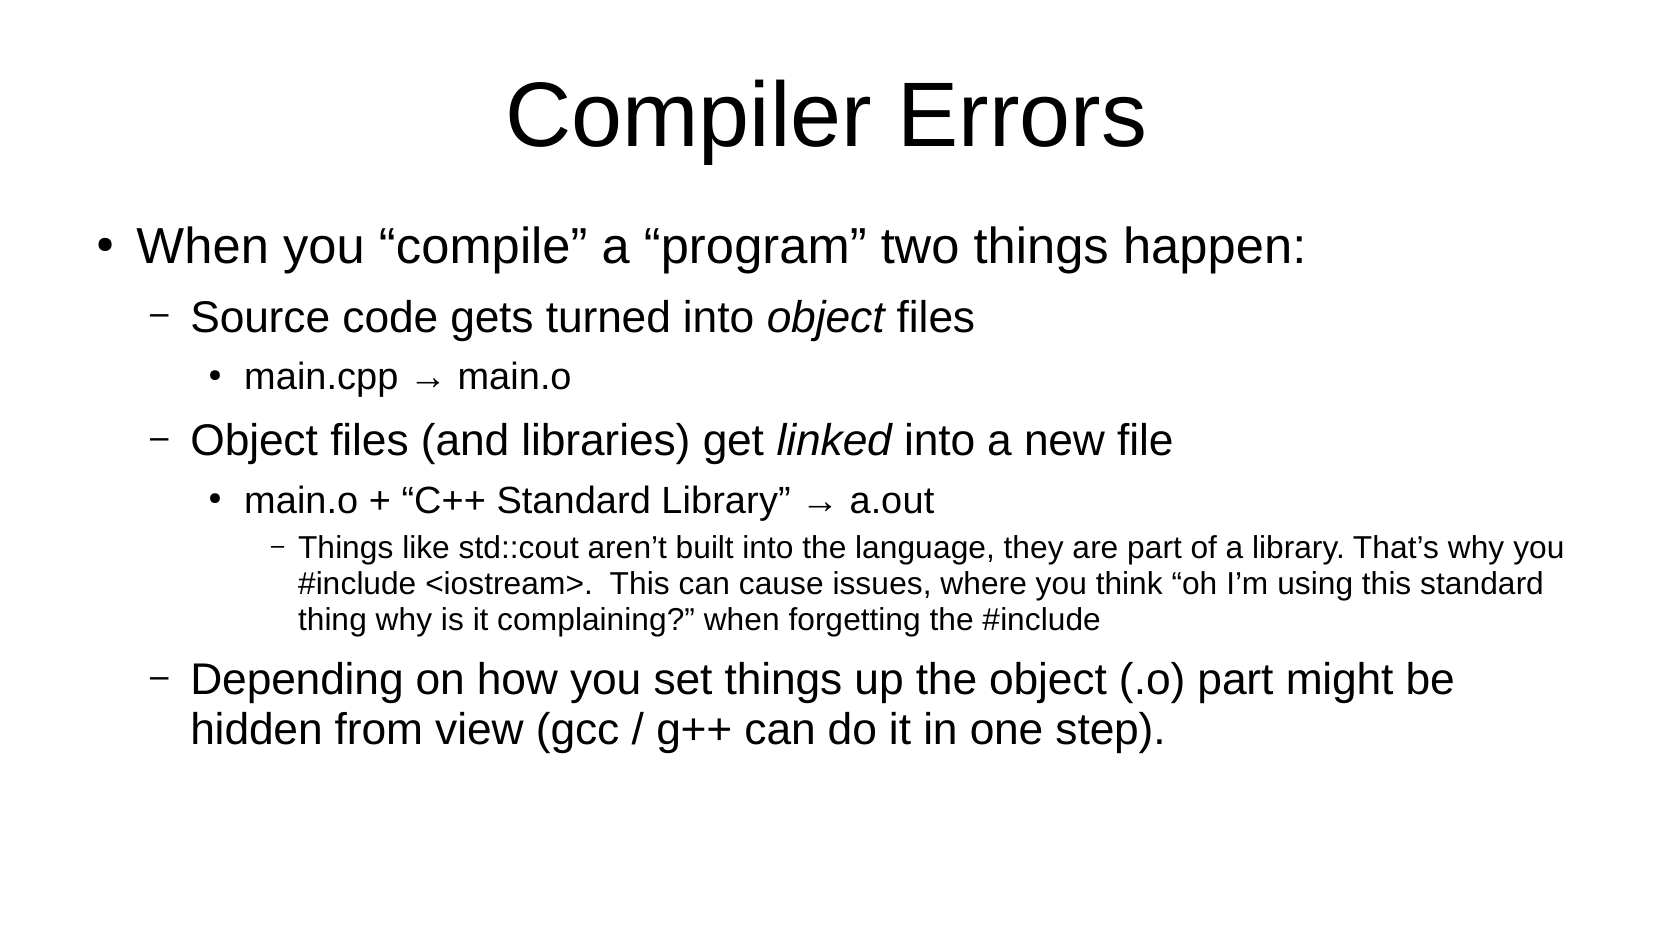

# Compiler Errors
When you “compile” a “program” two things happen:
Source code gets turned into object files
main.cpp → main.o
Object files (and libraries) get linked into a new file
main.o + “C++ Standard Library” → a.out
Things like std::cout aren’t built into the language, they are part of a library. That’s why you #include <iostream>. This can cause issues, where you think “oh I’m using this standard thing why is it complaining?” when forgetting the #include
Depending on how you set things up the object (.o) part might be hidden from view (gcc / g++ can do it in one step).